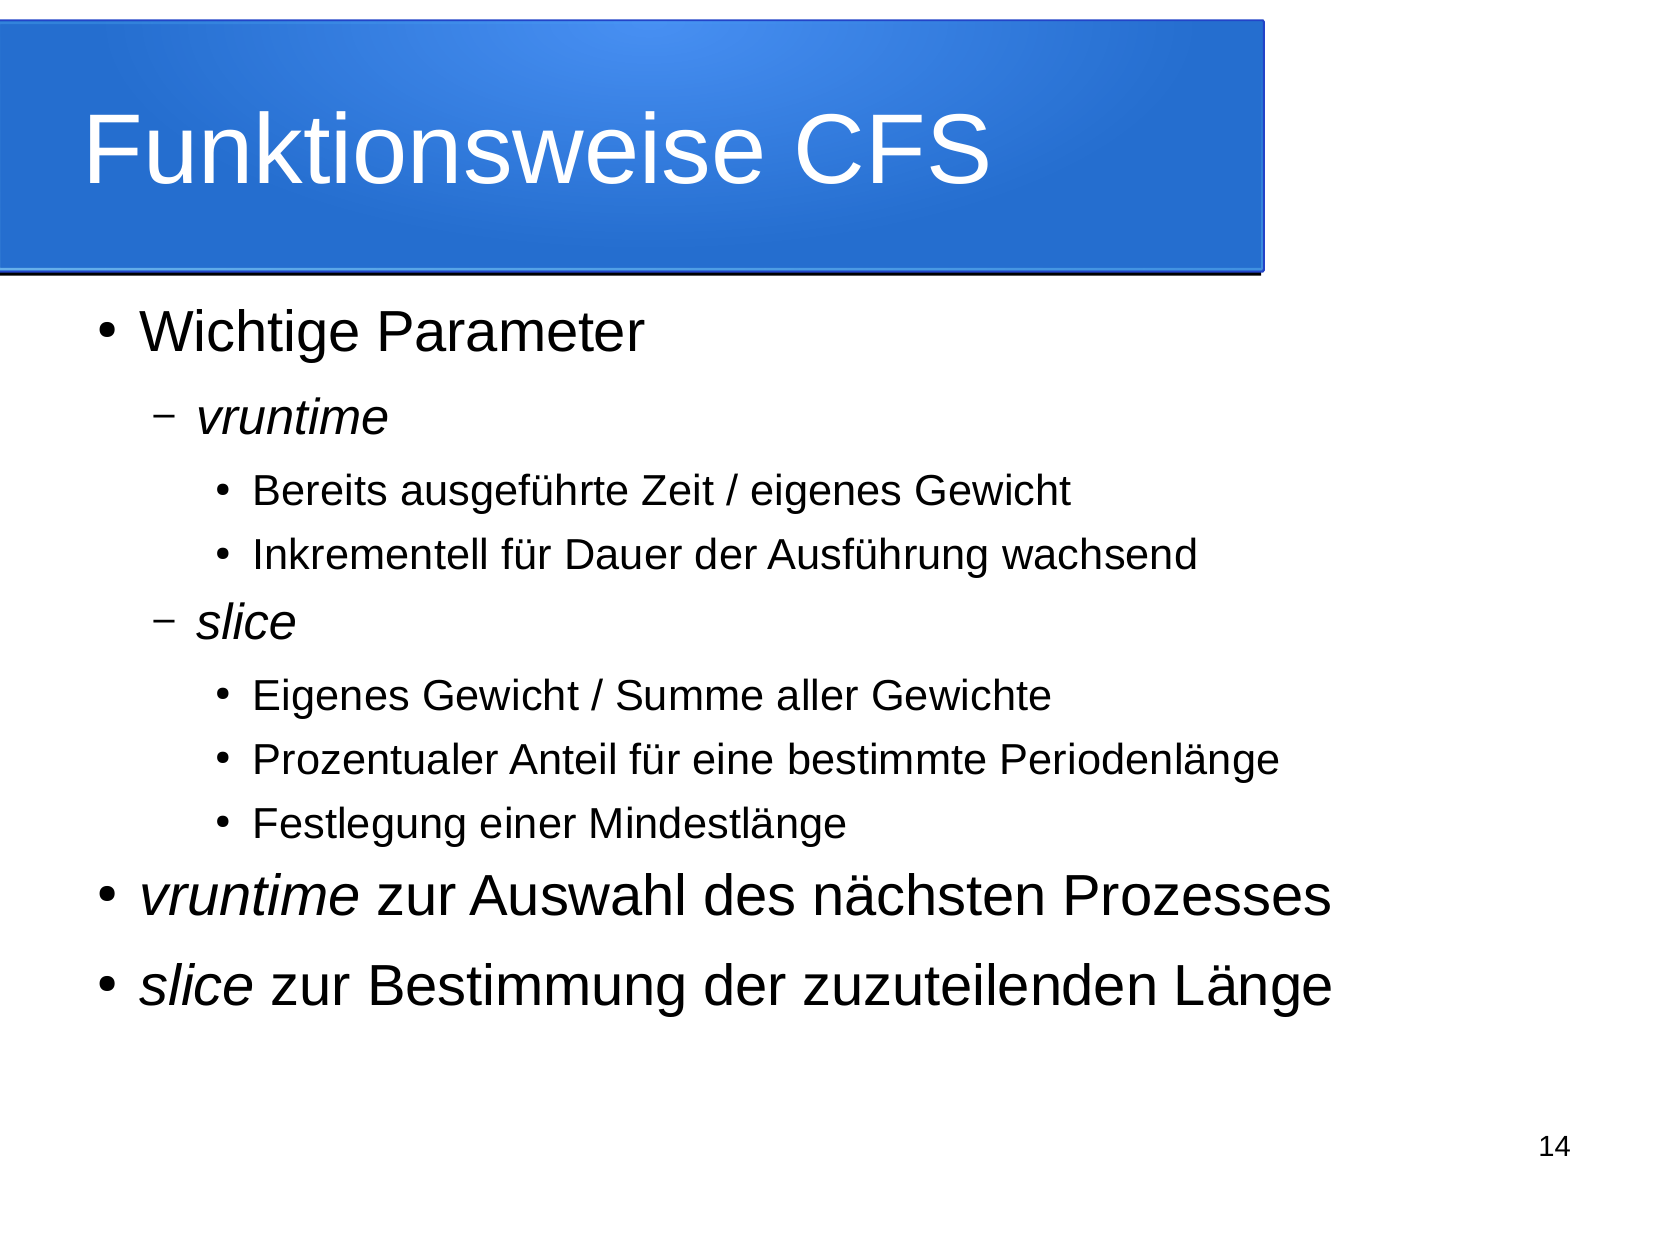

# Funktionsweise CFS
Wichtige Parameter
vruntime
Bereits ausgeführte Zeit / eigenes Gewicht
Inkrementell für Dauer der Ausführung wachsend
slice
Eigenes Gewicht / Summe aller Gewichte
Prozentualer Anteil für eine bestimmte Periodenlänge
Festlegung einer Mindestlänge
vruntime zur Auswahl des nächsten Prozesses
slice zur Bestimmung der zuzuteilenden Länge
14